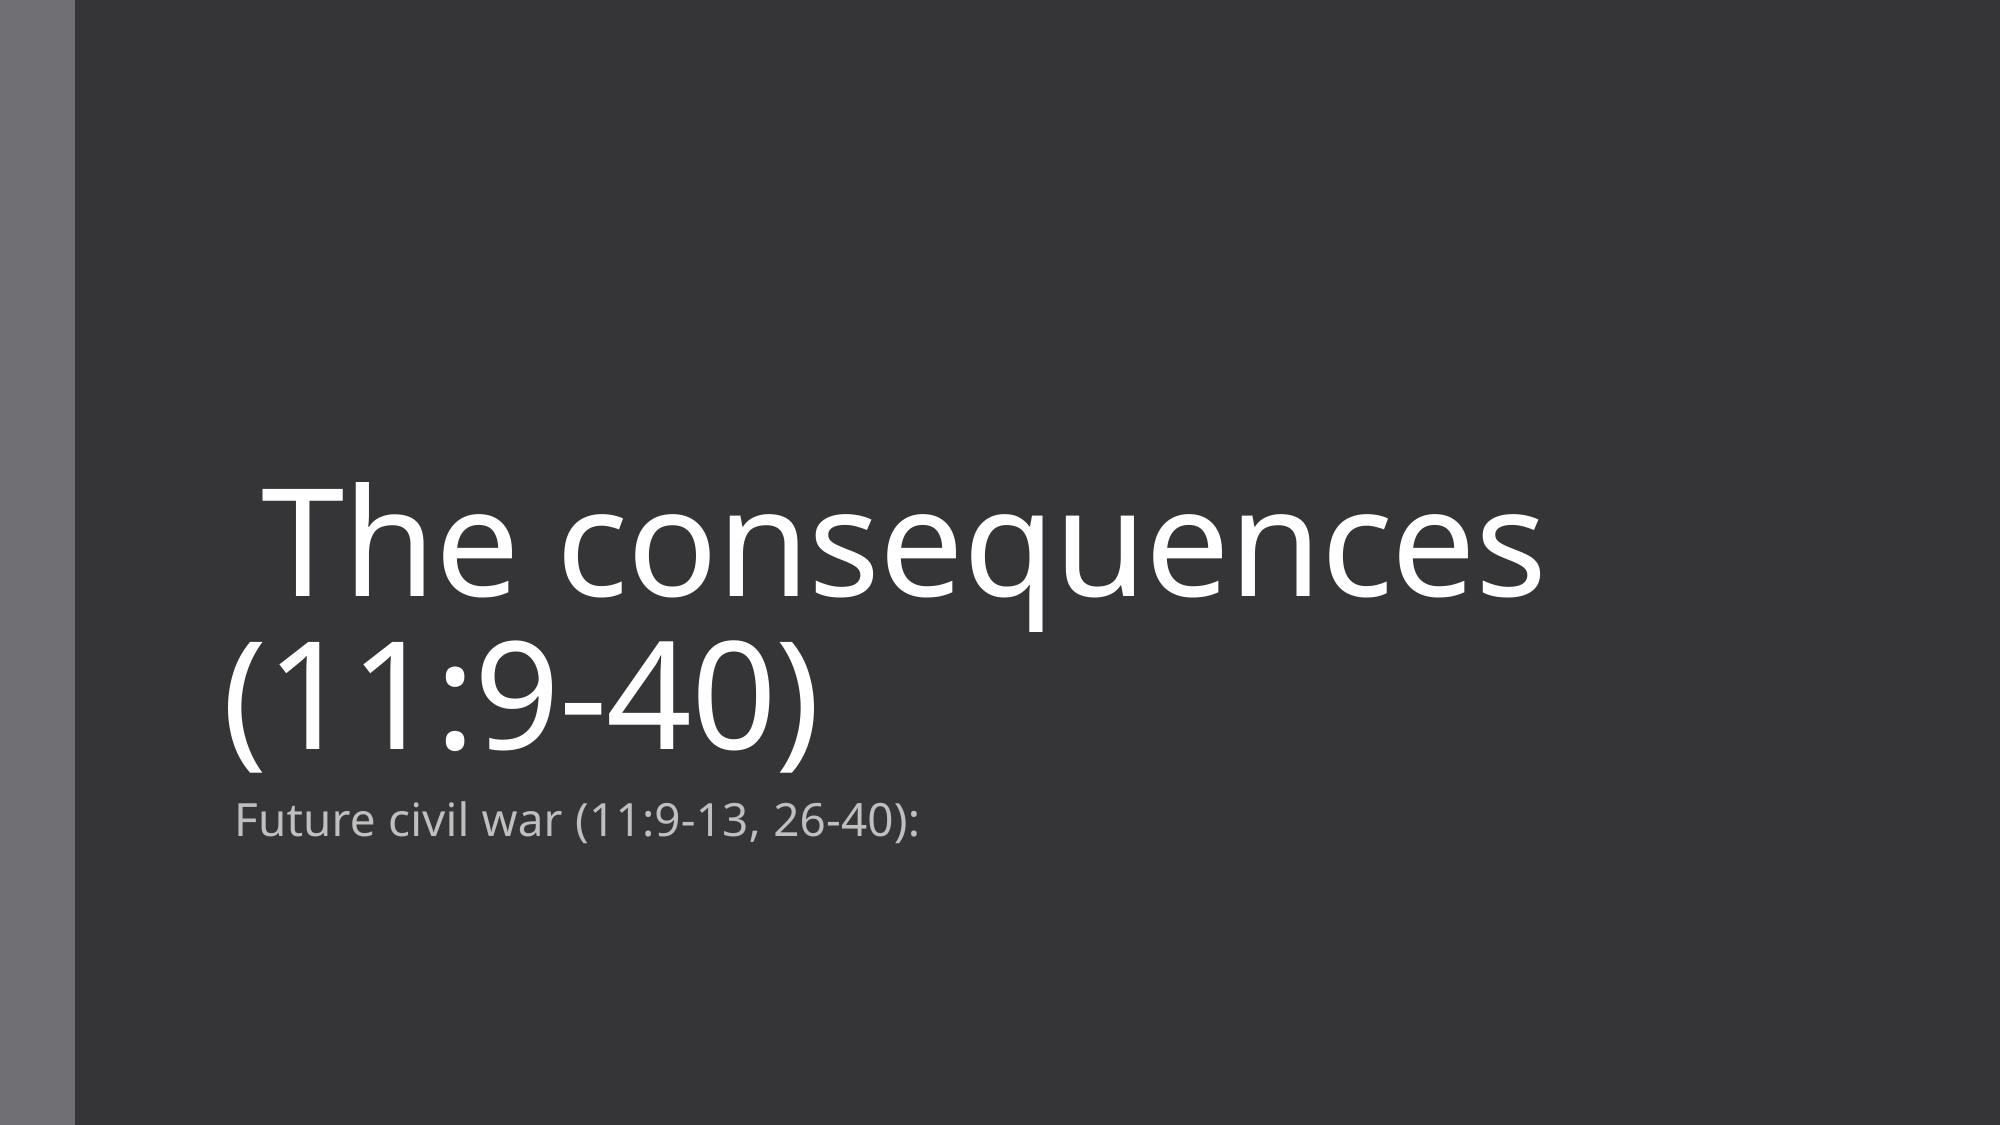

# The consequences (11:9-40)
 Future civil war (11:9-13, 26-40):